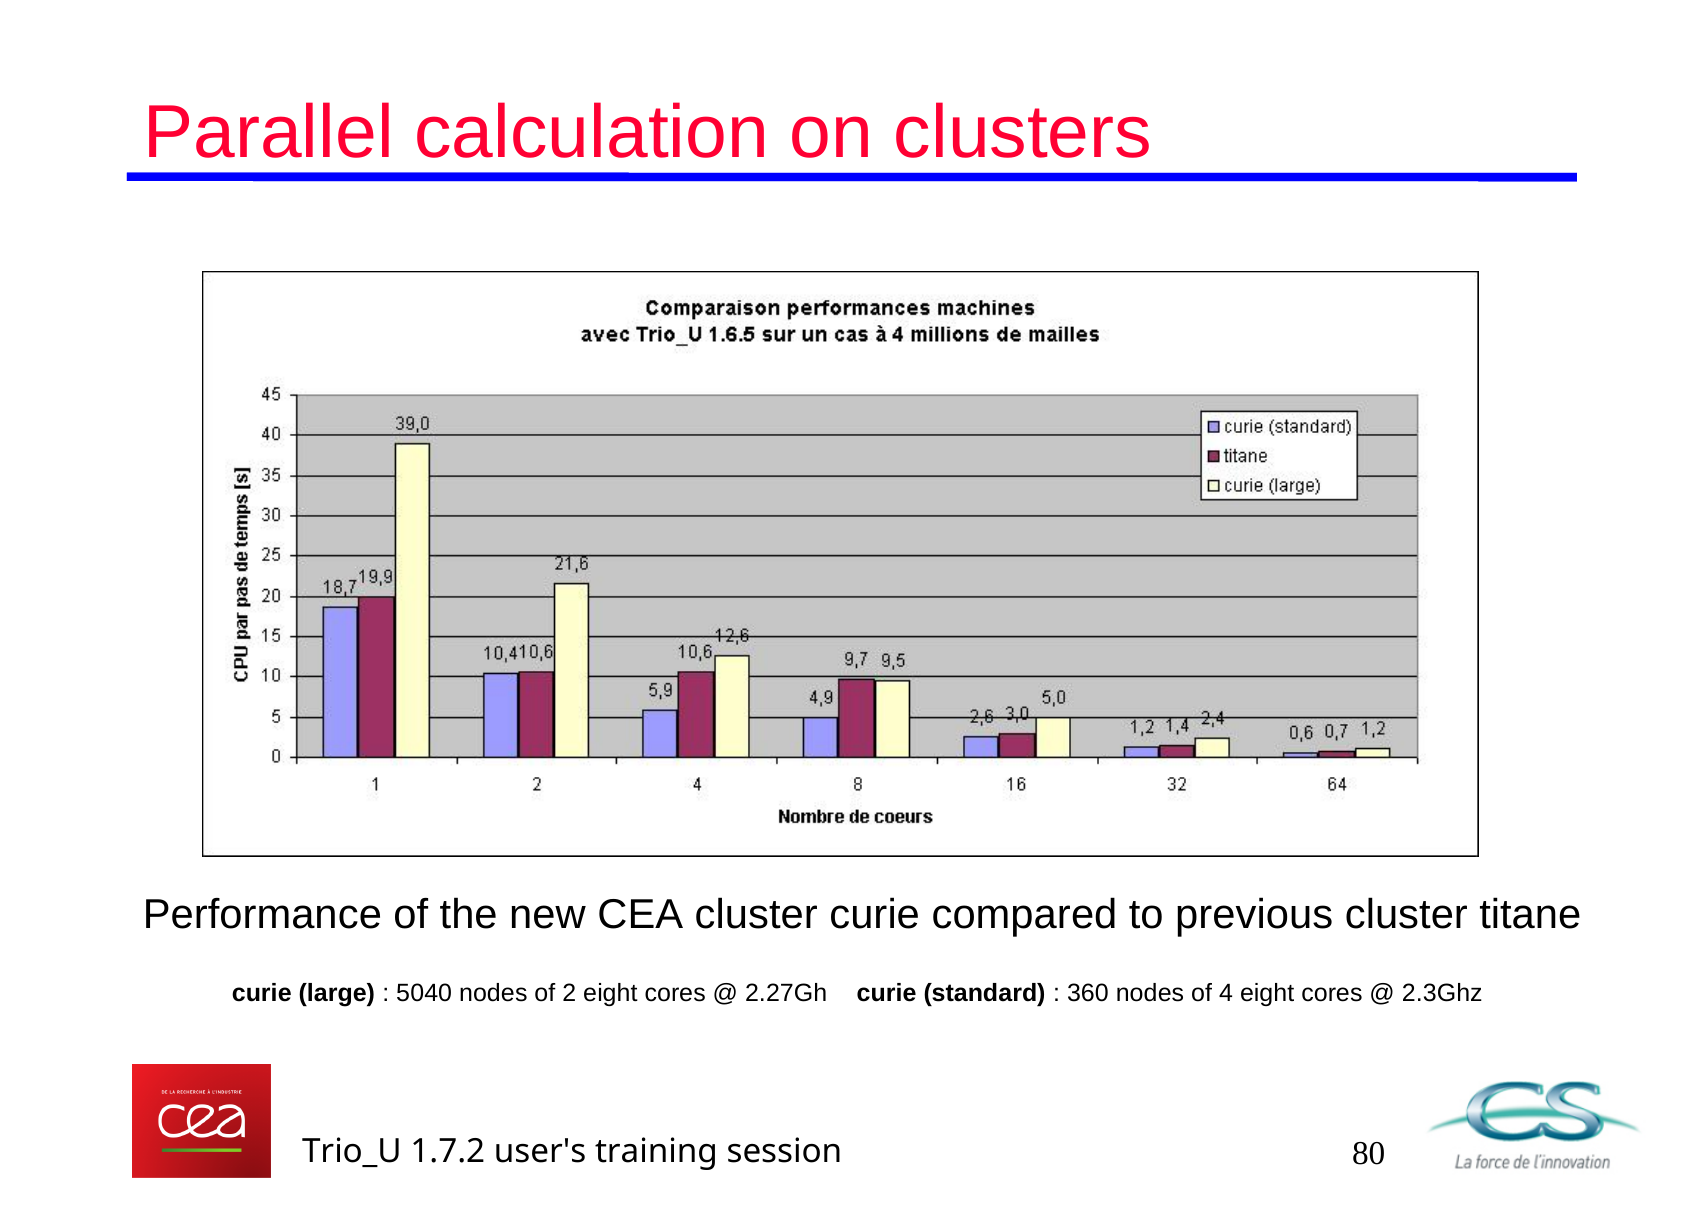

# Parallel calculation on clusters
Performance of the new CEA cluster curie compared to previous cluster titane
curie (large) : 5040 nodes of 2 eight cores @ 2.27Gh curie (standard) : 360 nodes of 4 eight cores @ 2.3Ghz
Trio_U 1.7.2 user's training session
80